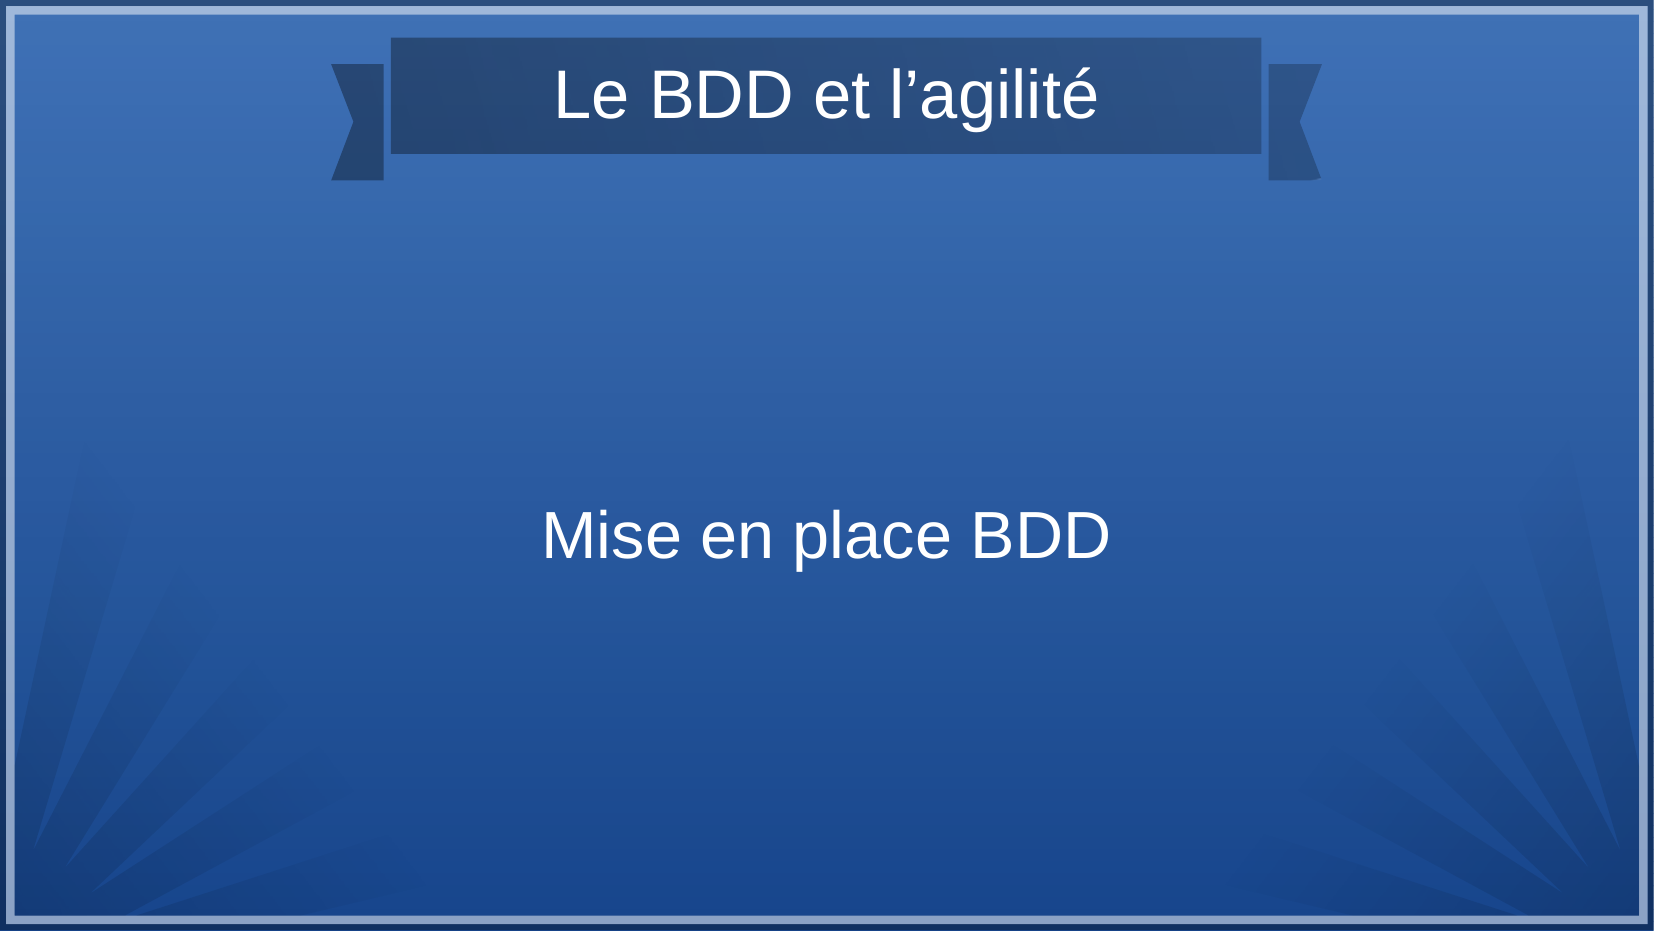

# Le BDD et l’agilité
Mise en place BDD